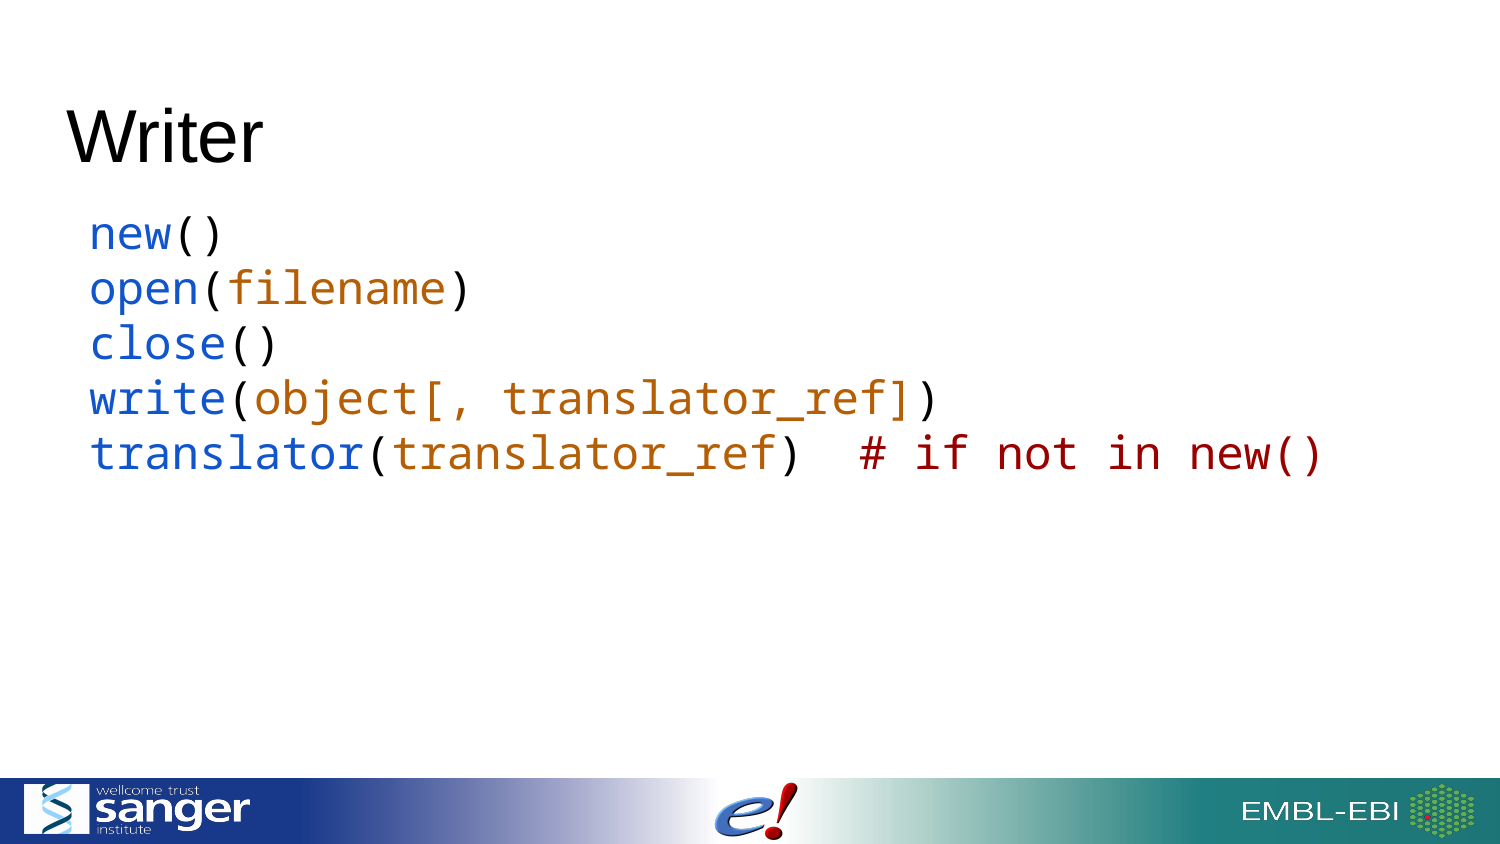

# Writer
new()
open(filename)
close()
write(object[, translator_ref])
translator(translator_ref) # if not in new()